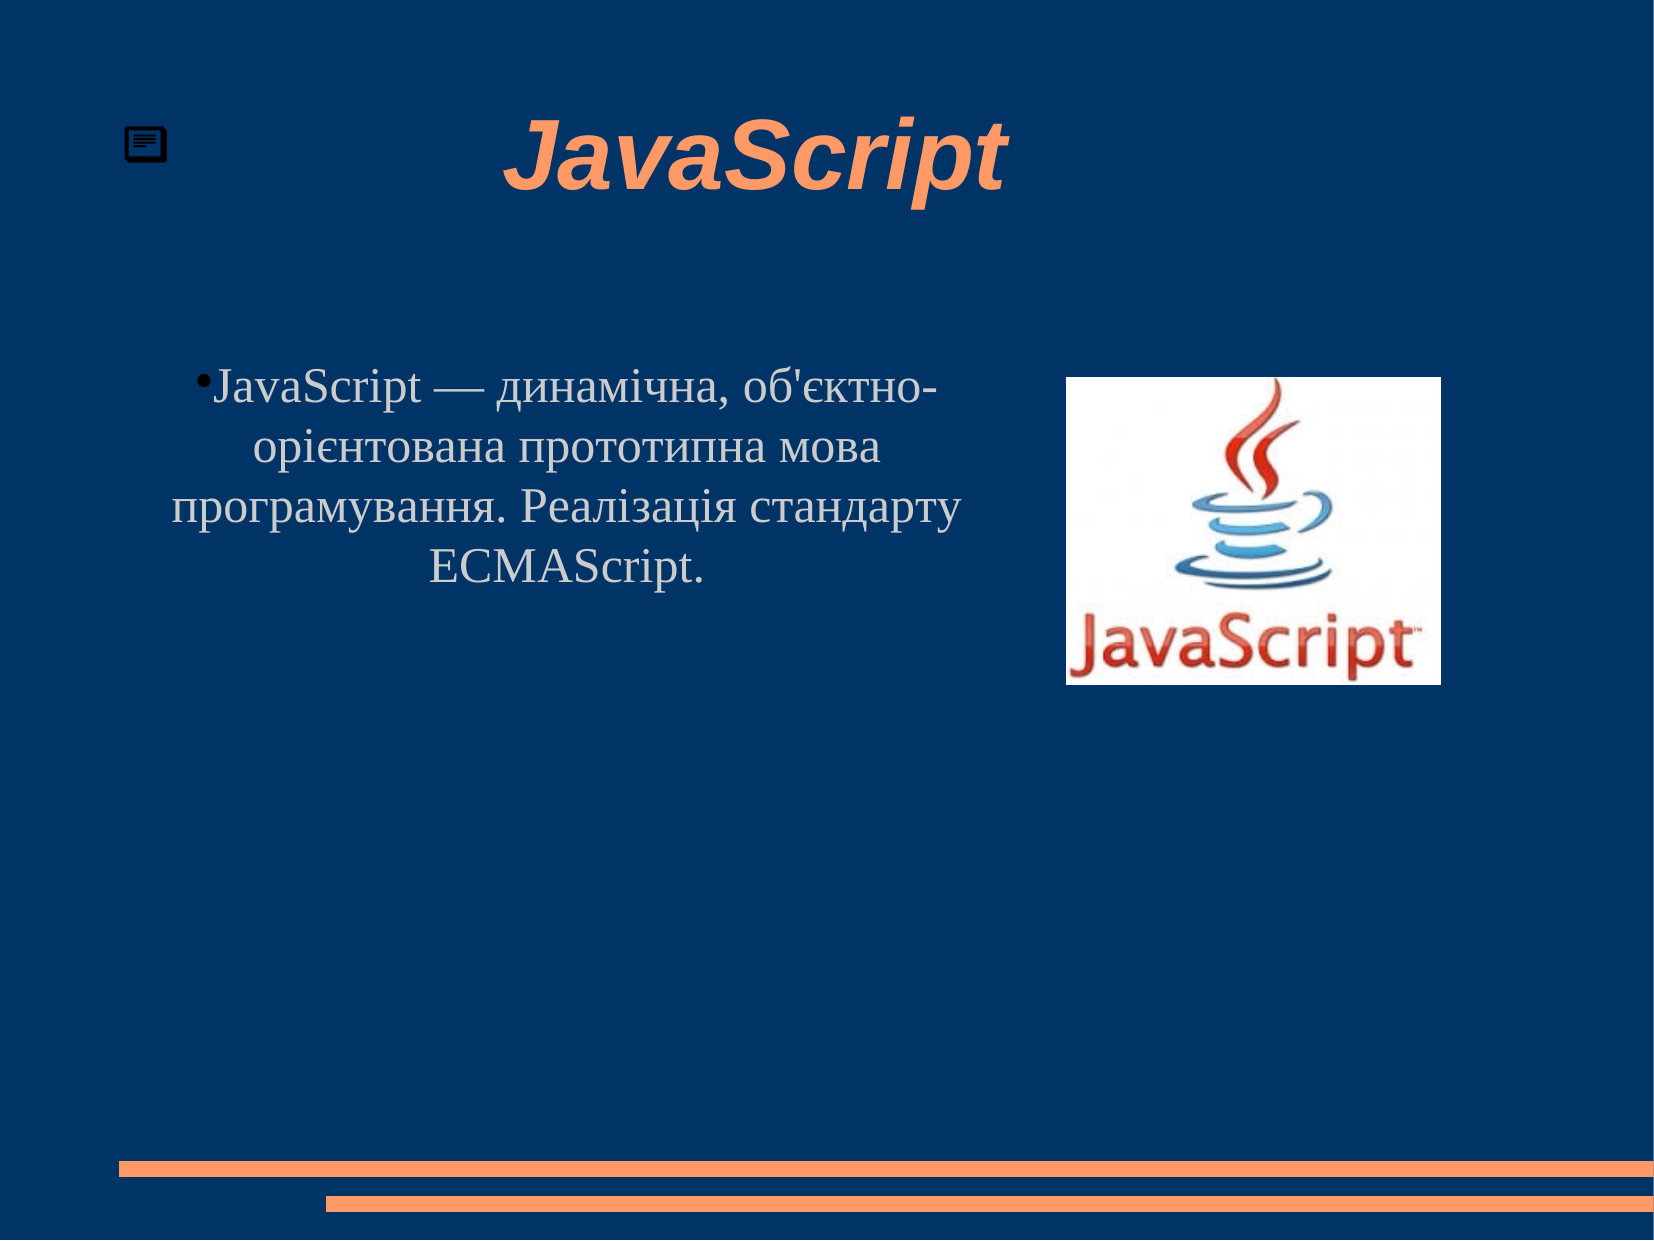

# JavaScript
JavaScript — динамічна, об'єктно-орієнтована прототипна мова програмування. Реалізація стандарту ECMAScript.